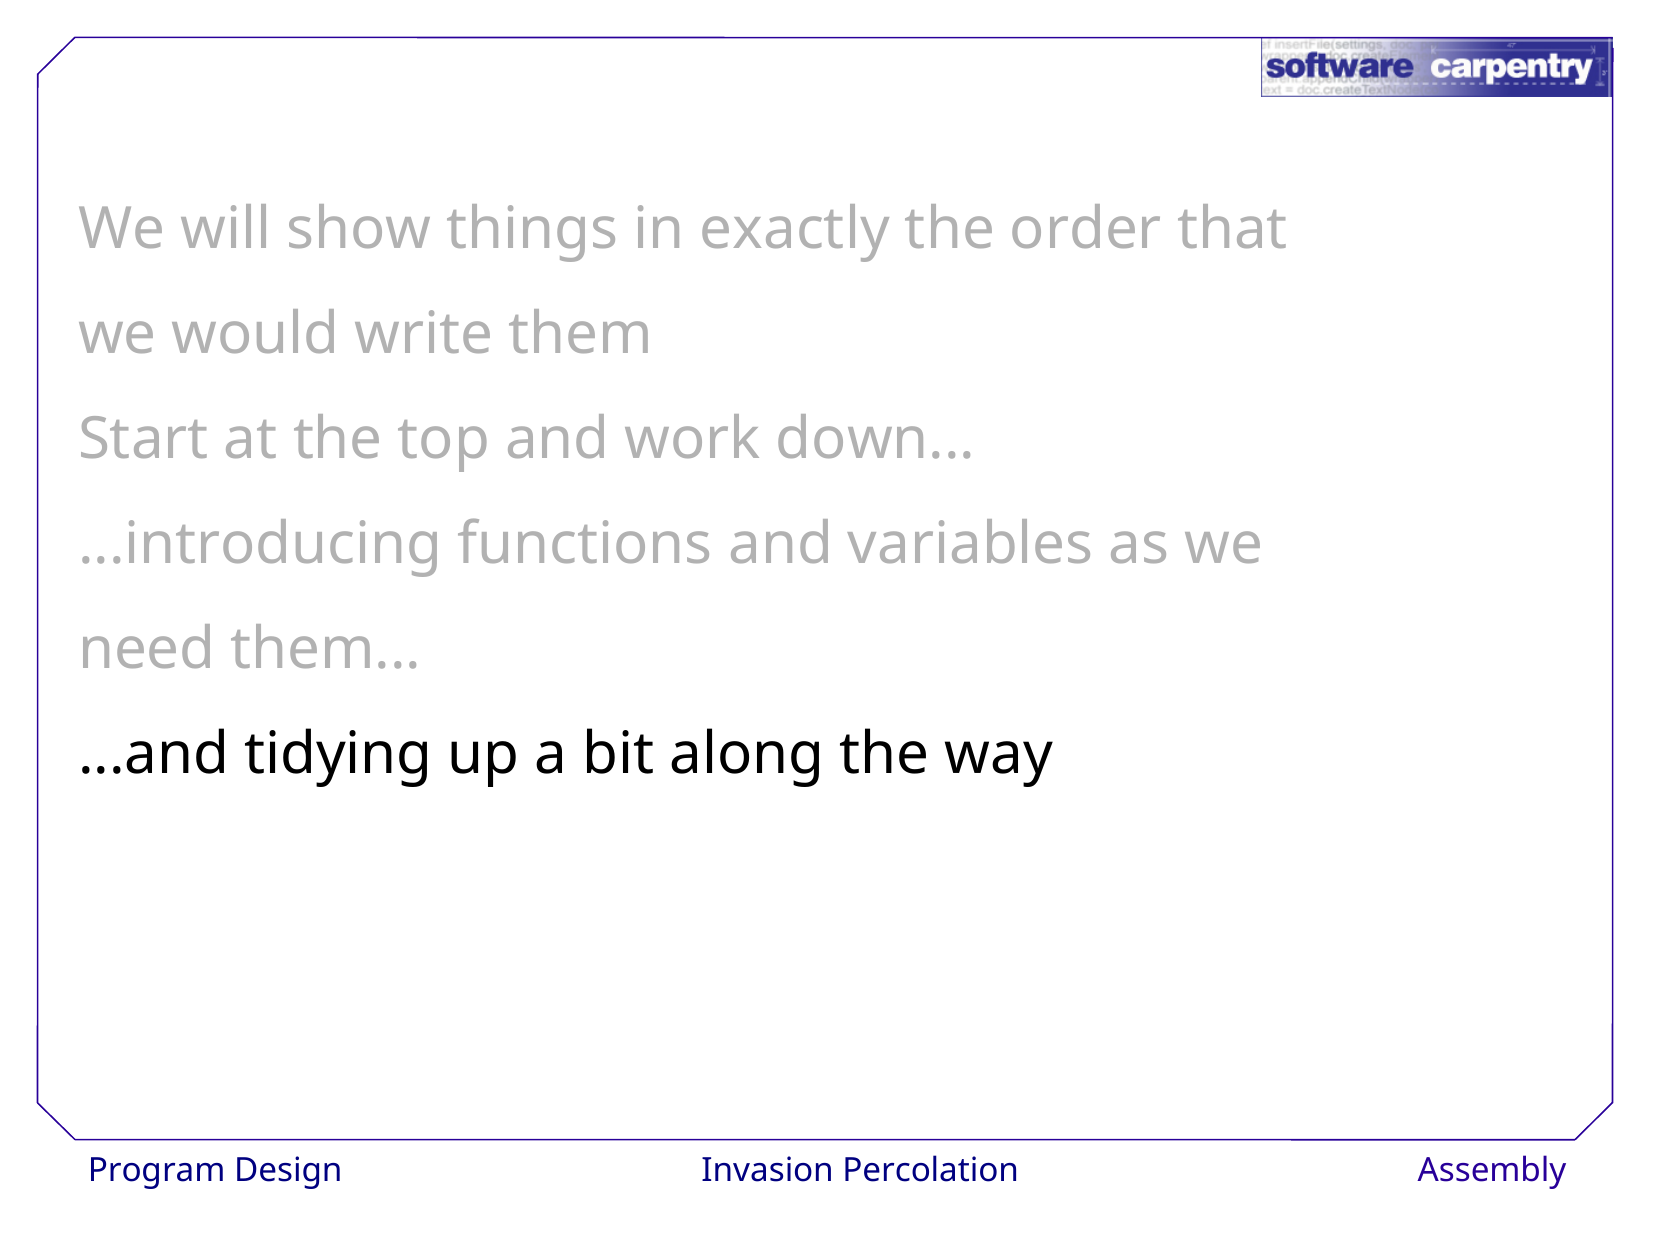

We will show things in exactly the order that
we would write them
Start at the top and work down...
...introducing functions and variables as we
need them...
...and tidying up a bit along the way